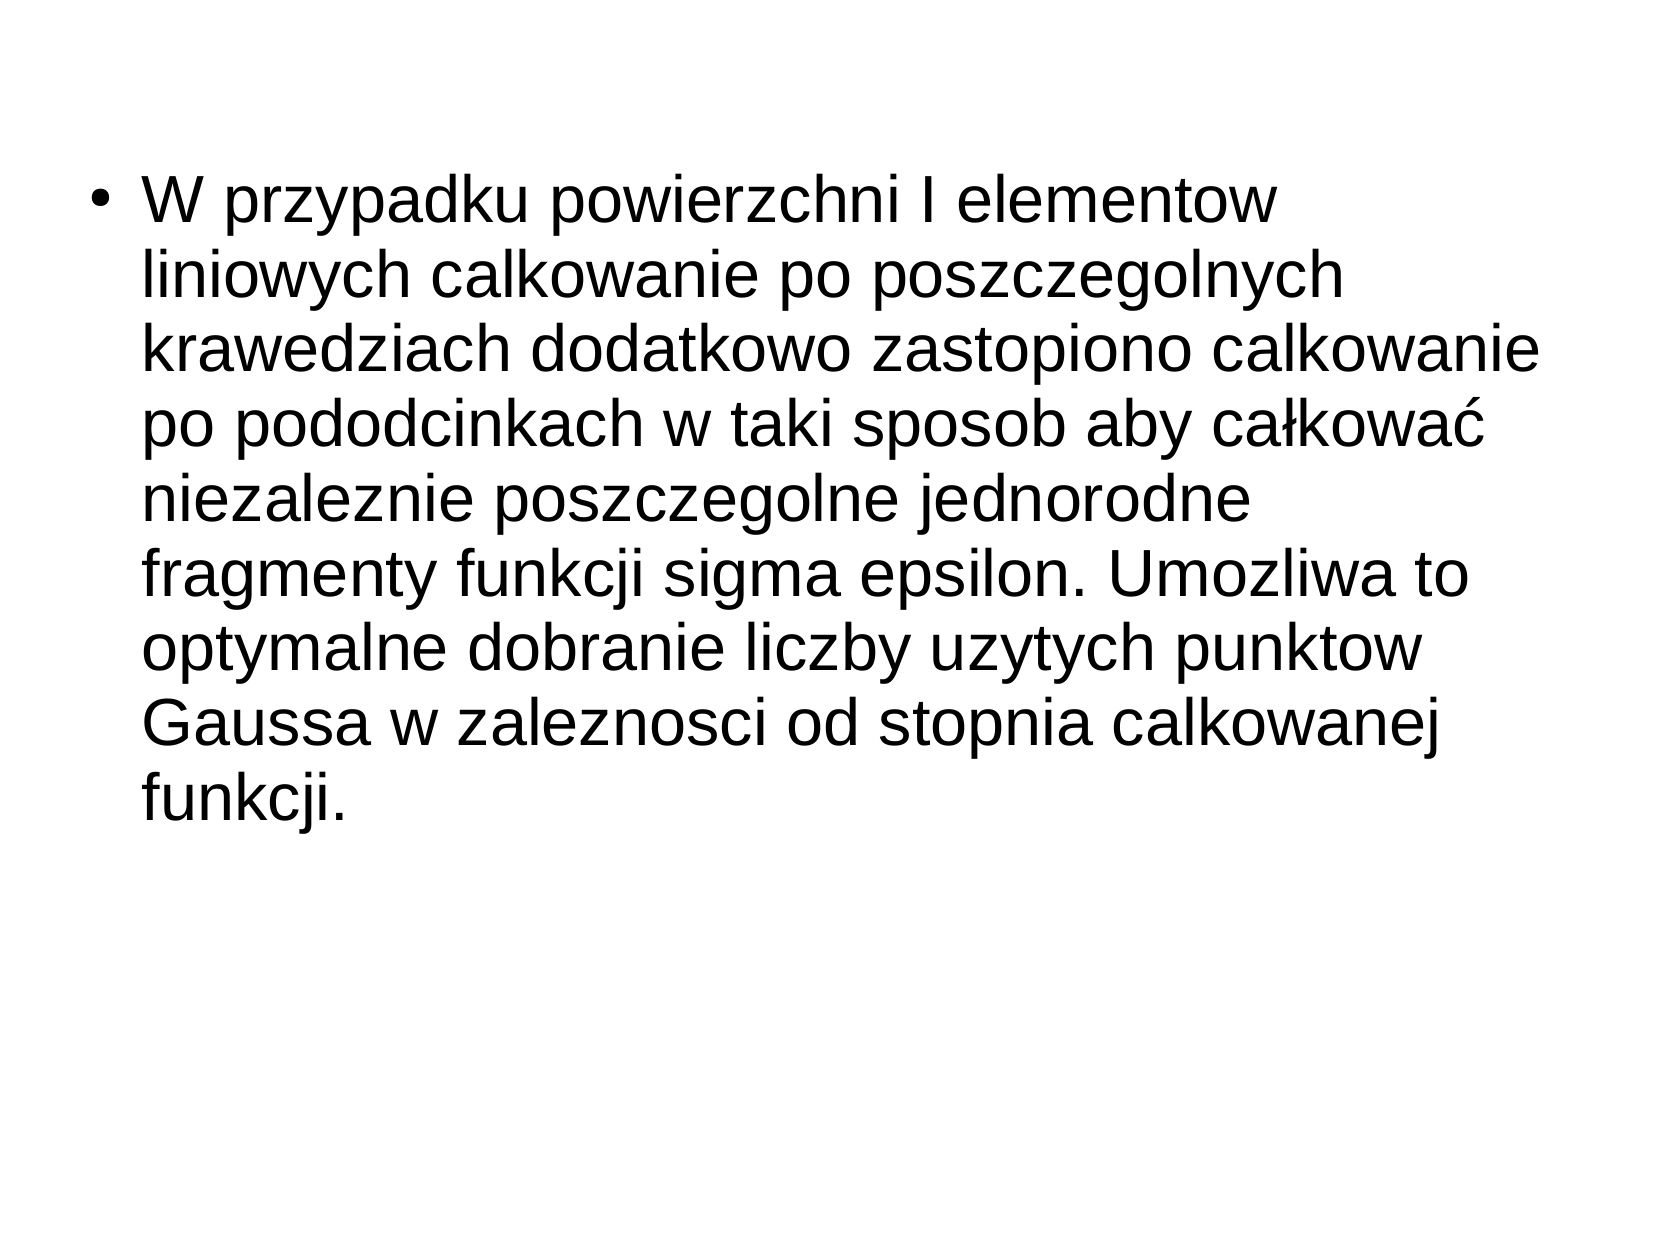

# W przypadku powierzchni I elementow liniowych calkowanie po poszczegolnych krawedziach dodatkowo zastopiono calkowanie po pododcinkach w taki sposob aby całkować niezaleznie poszczegolne jednorodne fragmenty funkcji sigma epsilon. Umozliwa to optymalne dobranie liczby uzytych punktow Gaussa w zaleznosci od stopnia calkowanej funkcji.